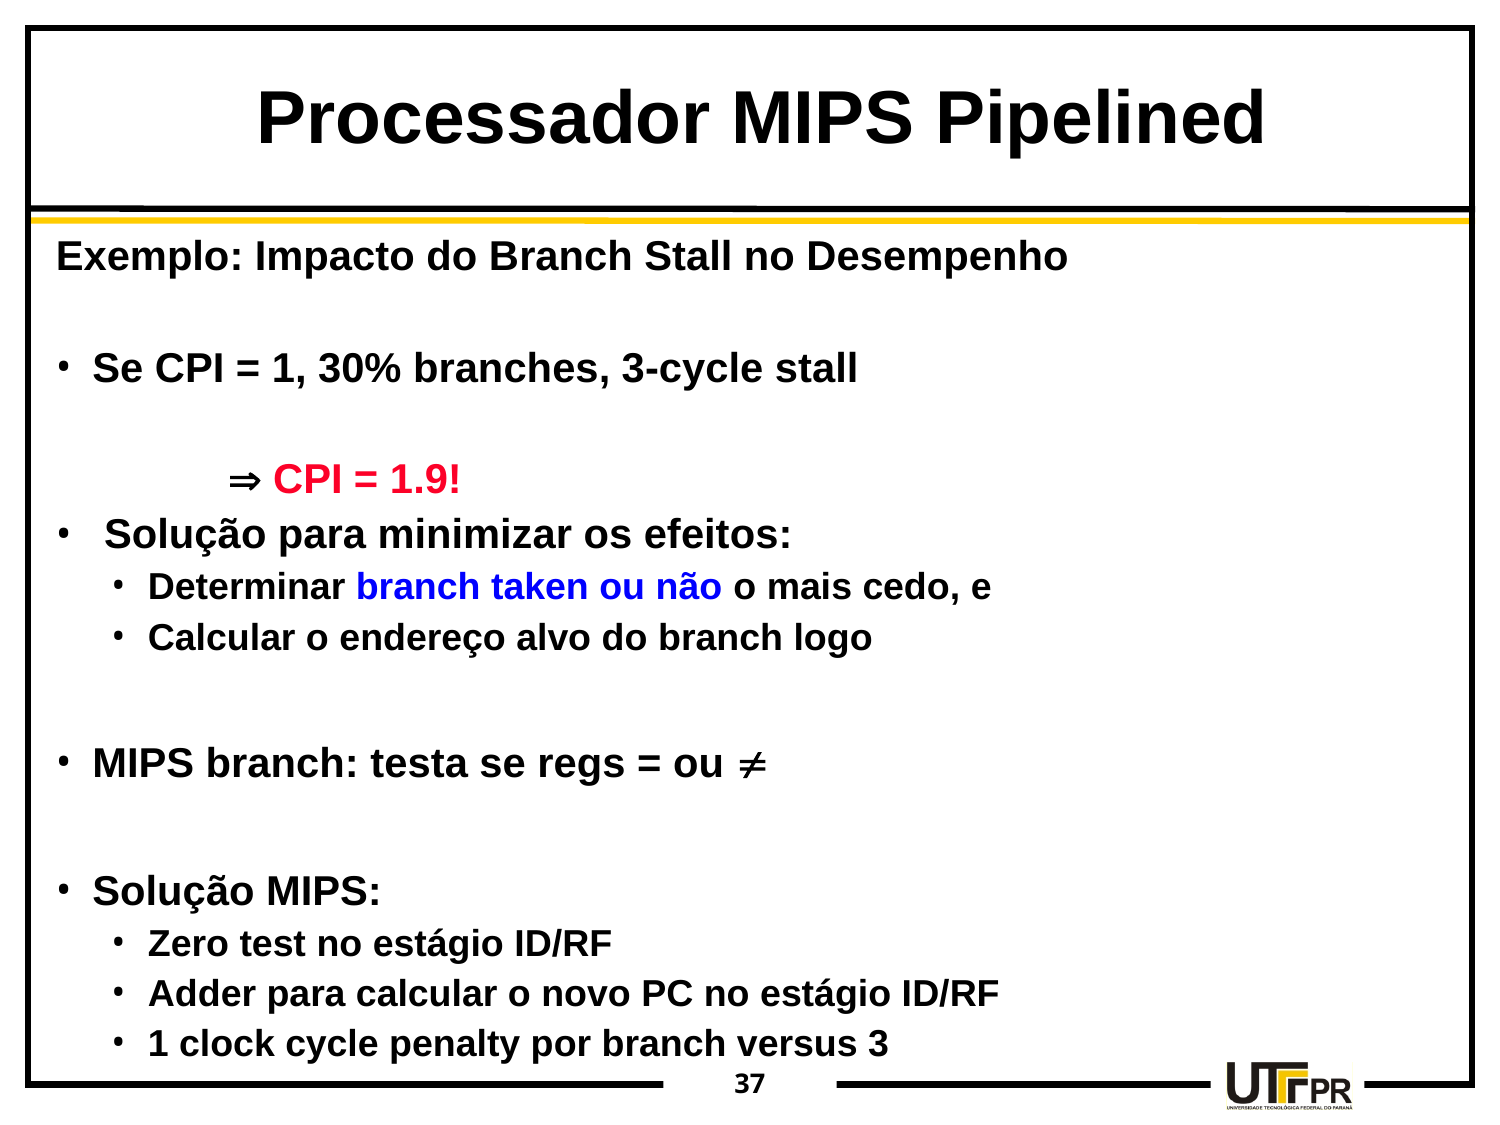

Processador MIPS Pipelined
# Exemplo: Impacto do Branch Stall no Desempenho
Se CPI = 1, 30% branches, 3-cycle stall
  CPI = 1.9!
 Solução para minimizar os efeitos:
Determinar branch taken ou não o mais cedo, e
Calcular o endereço alvo do branch logo
MIPS branch: testa se regs = ou 
Solução MIPS:
Zero test no estágio ID/RF
Adder para calcular o novo PC no estágio ID/RF
1 clock cycle penalty por branch versus 3